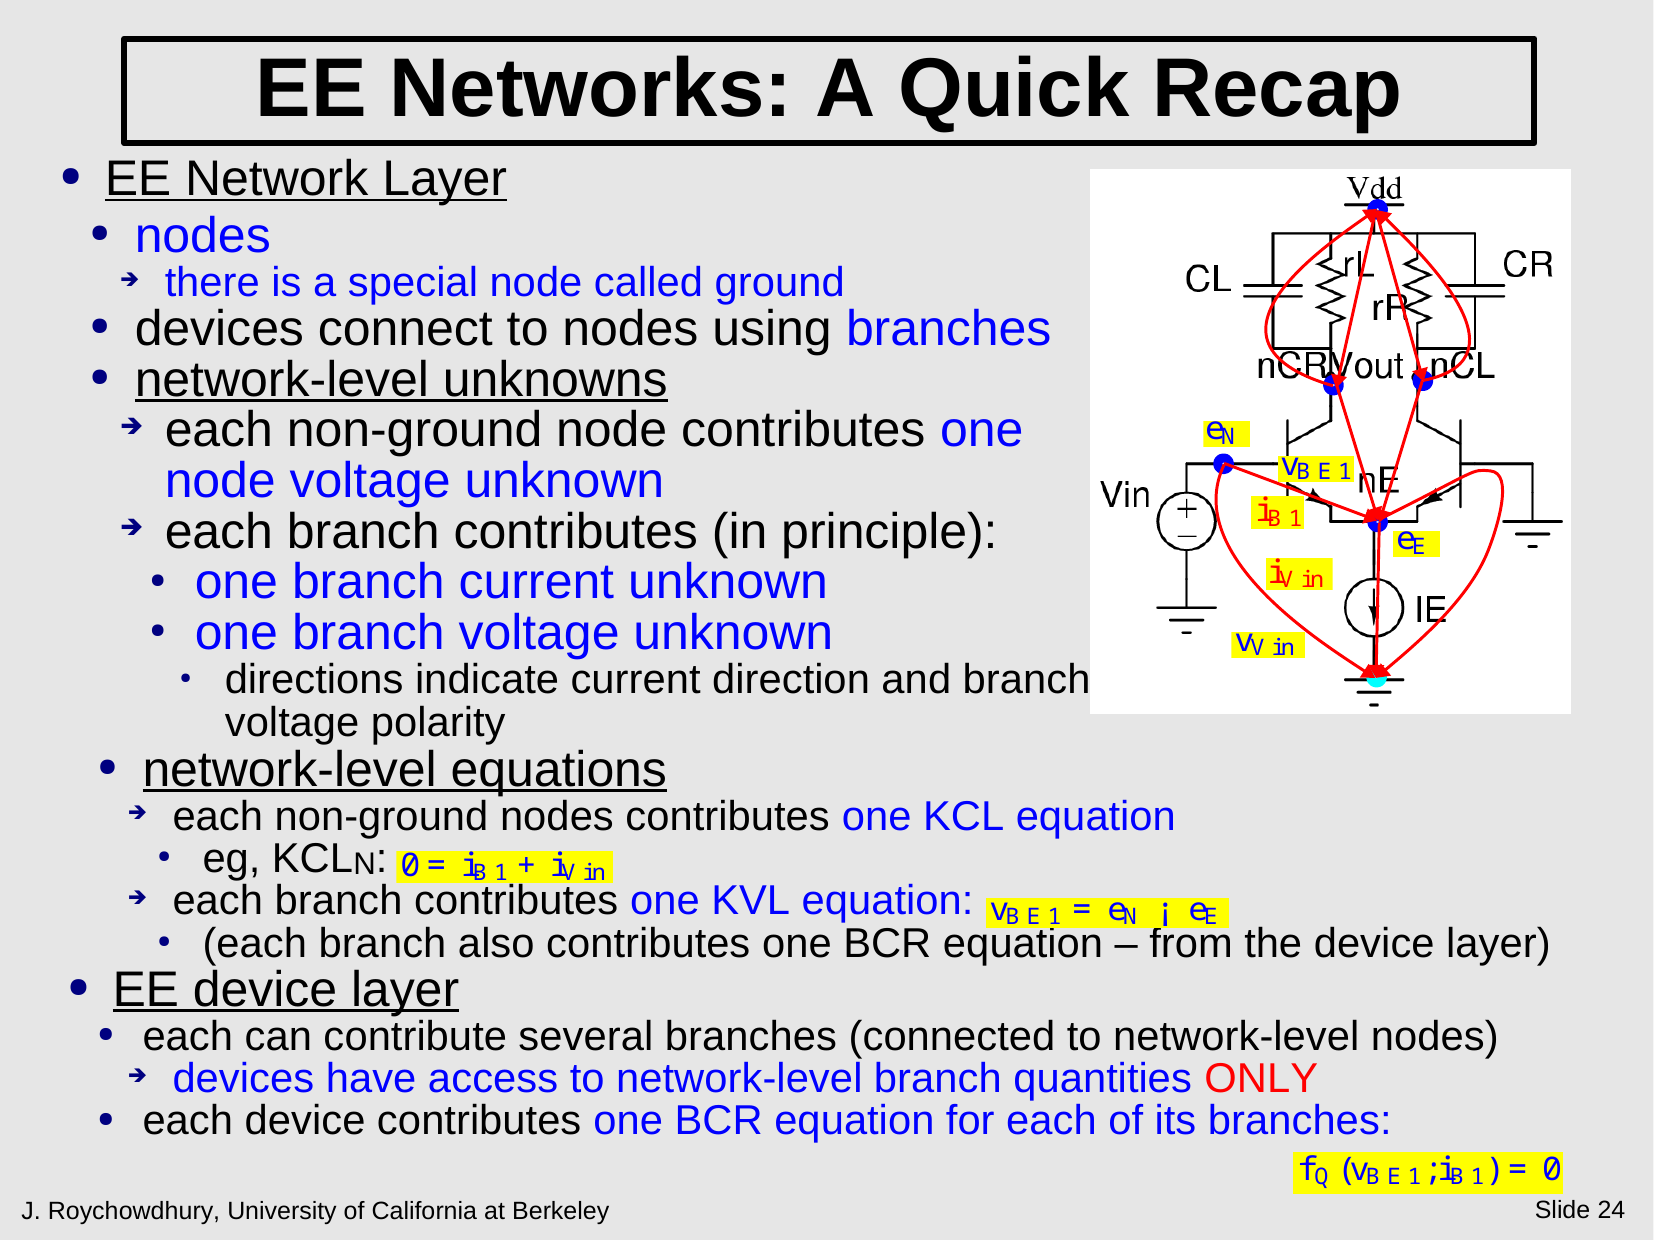

# EE Networks: A Quick Recap
EE Network Layer
nodes
there is a special node called ground
devices connect to nodes using branches
network-level unknowns
each non-ground node contributes one node voltage unknown
each branch contributes (in principle):
one branch current unknown
one branch voltage unknown
directions indicate current direction and branch voltage polarity
network-level equations
each non-ground nodes contributes one KCL equation
eg, KCLN:
each branch contributes one KVL equation:
(each branch also contributes one BCR equation – from the device layer)
EE device layer
each can contribute several branches (connected to network-level nodes)
devices have access to network-level branch quantities ONLY
each device contributes one BCR equation for each of its branches: